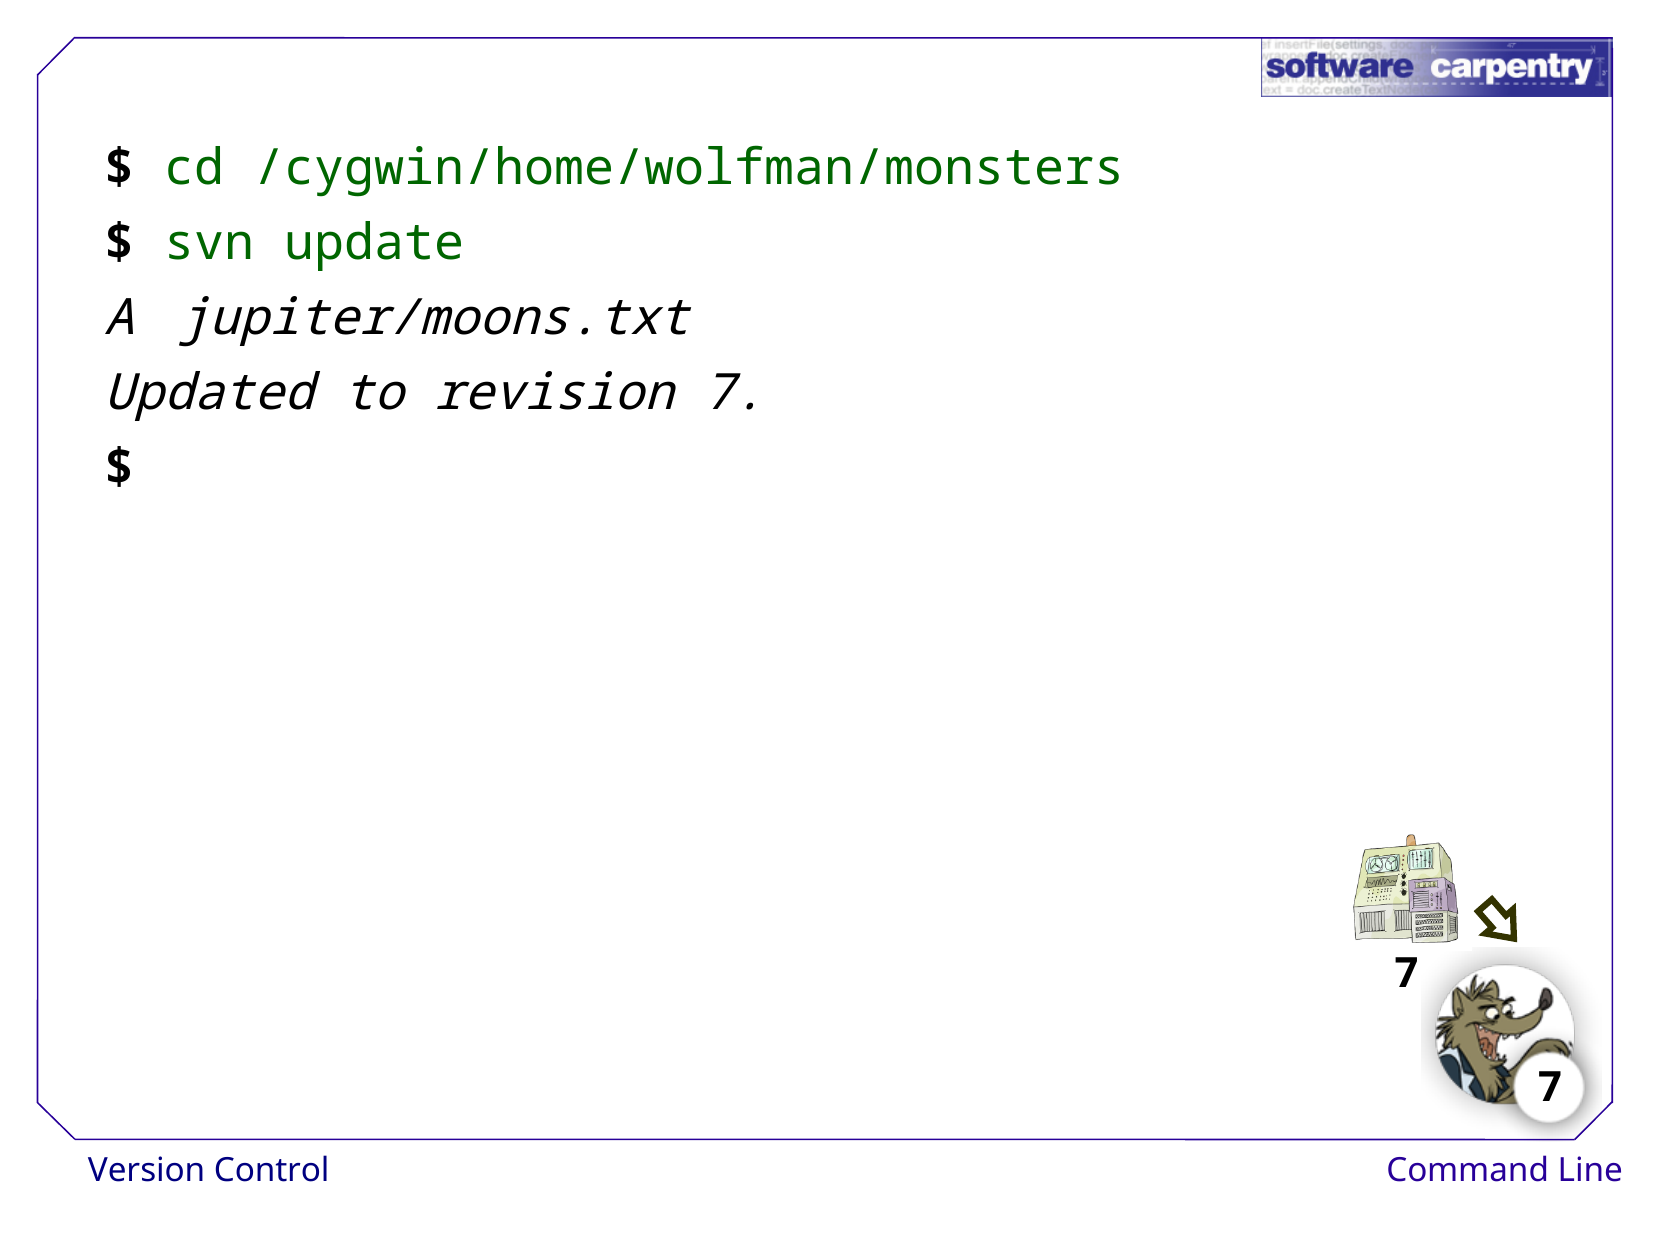

$ cd /cygwin/home/wolfman/monsters
$ svn update
A	jupiter/moons.txt
Updated to revision 7.
$
7
7